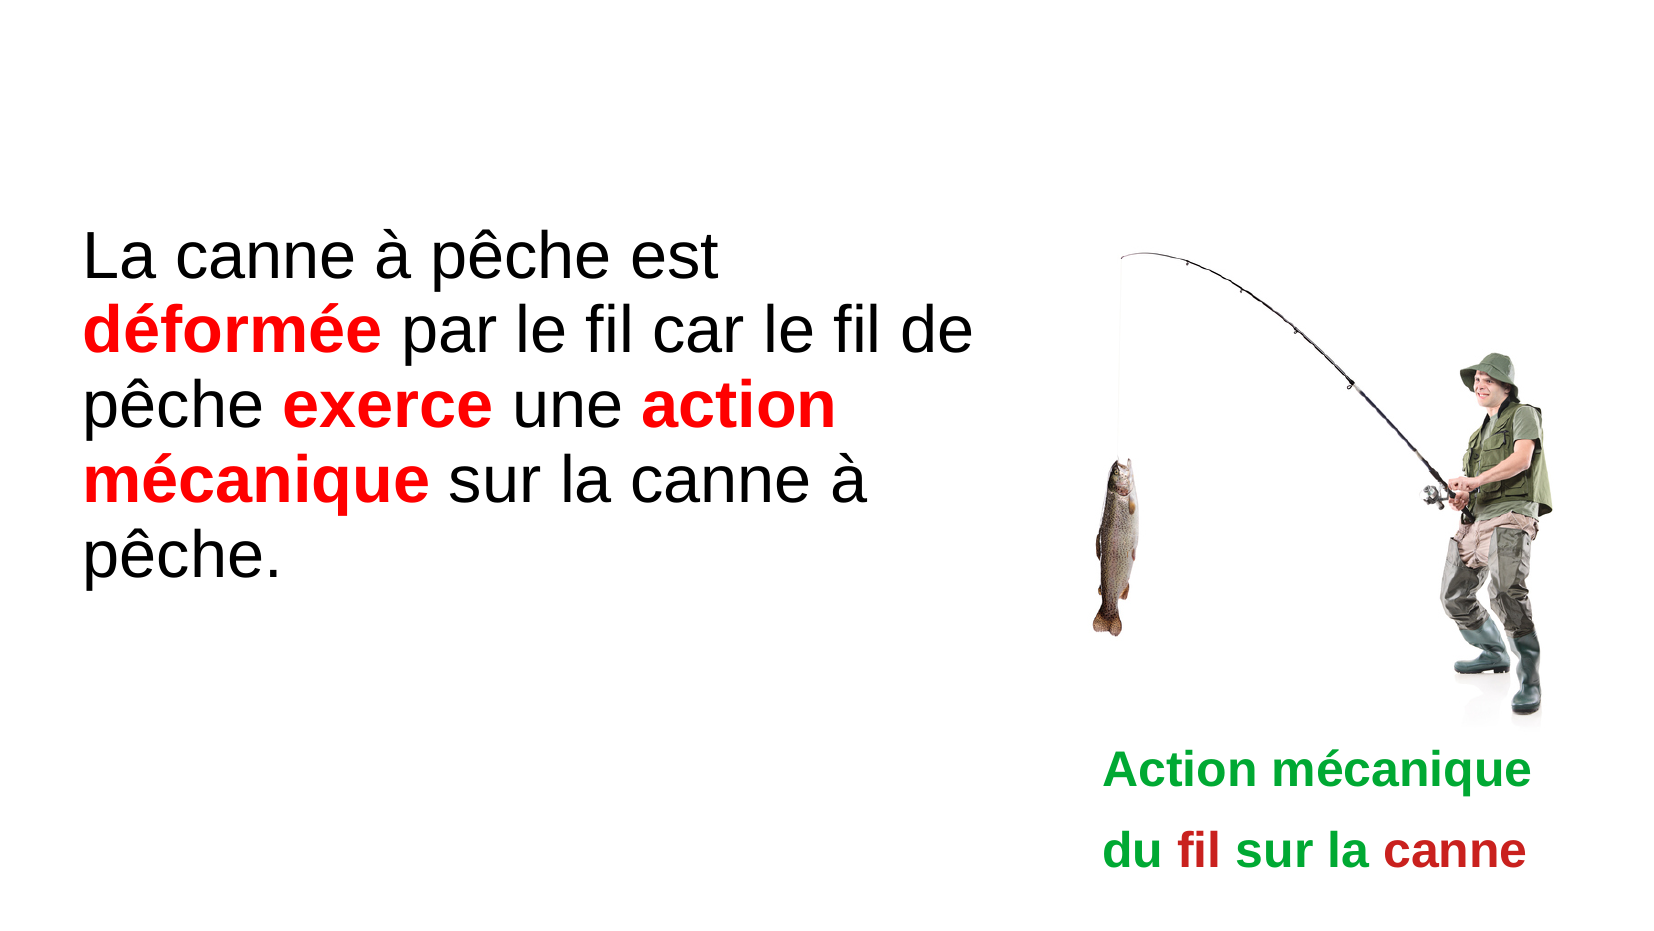

#
La canne à pêche est déformée par le fil car le fil de pêche exerce une action mécanique sur la canne à pêche.
Action mécanique
du fil sur la canne